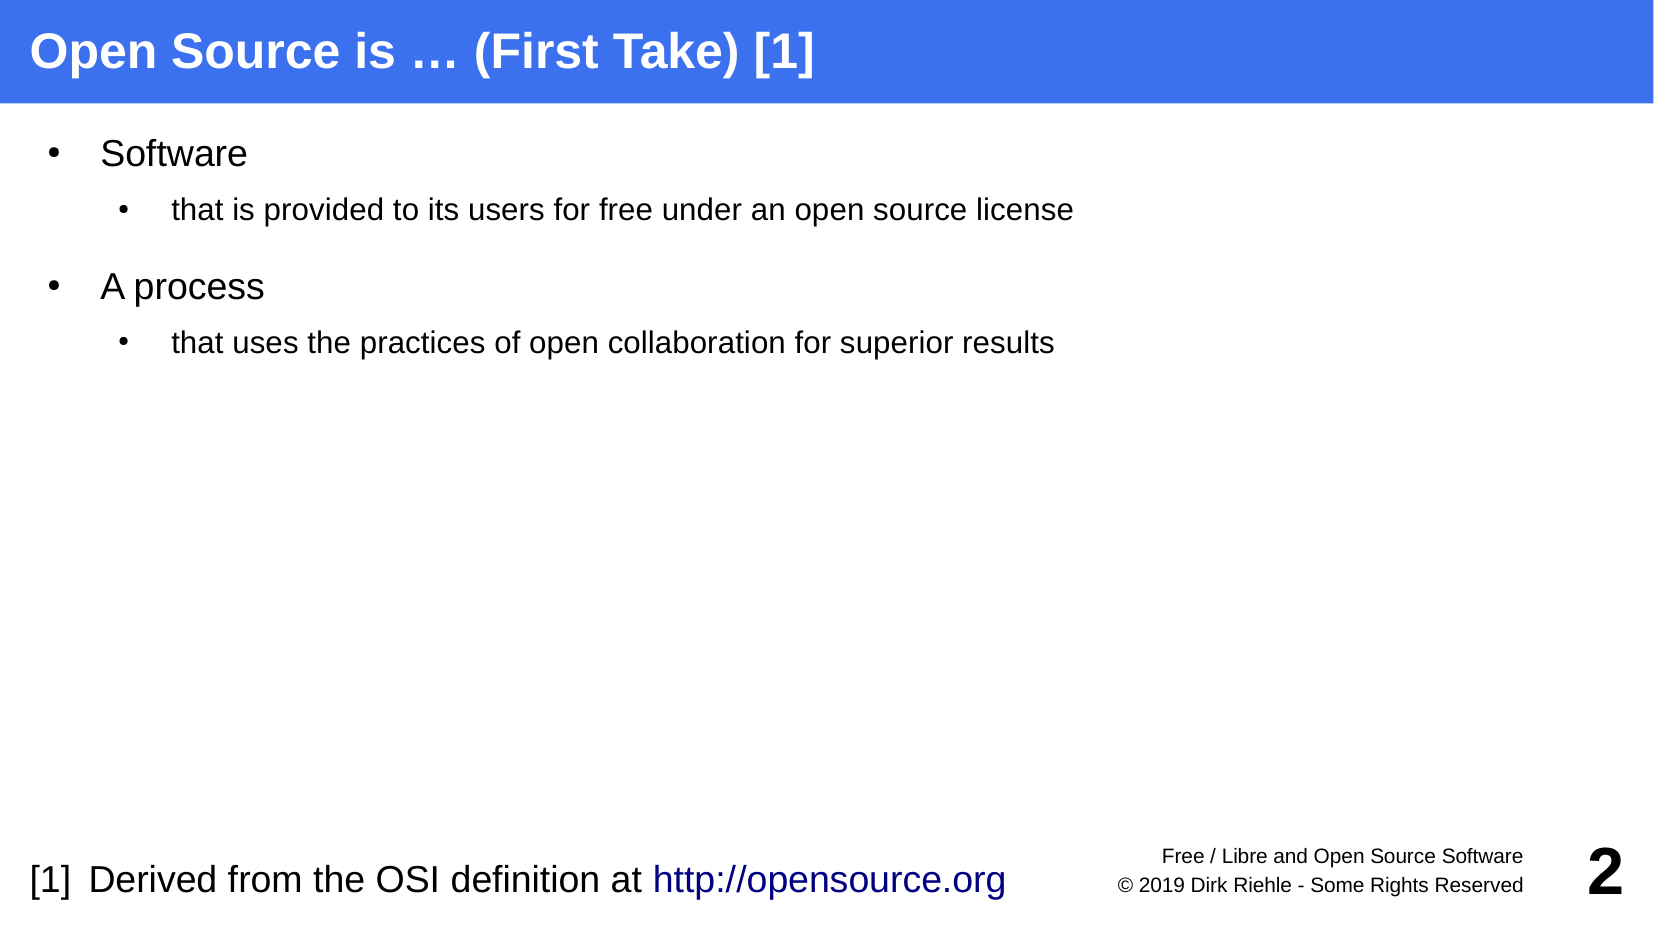

# Open Source is … (First Take) [1]
Software
that is provided to its users for free under an open source license
A process
that uses the practices of open collaboration for superior results
[1]	Derived from the OSI definition at http://opensource.org
Free / Libre and Open Source Software
2
© 2019 Dirk Riehle - Some Rights Reserved